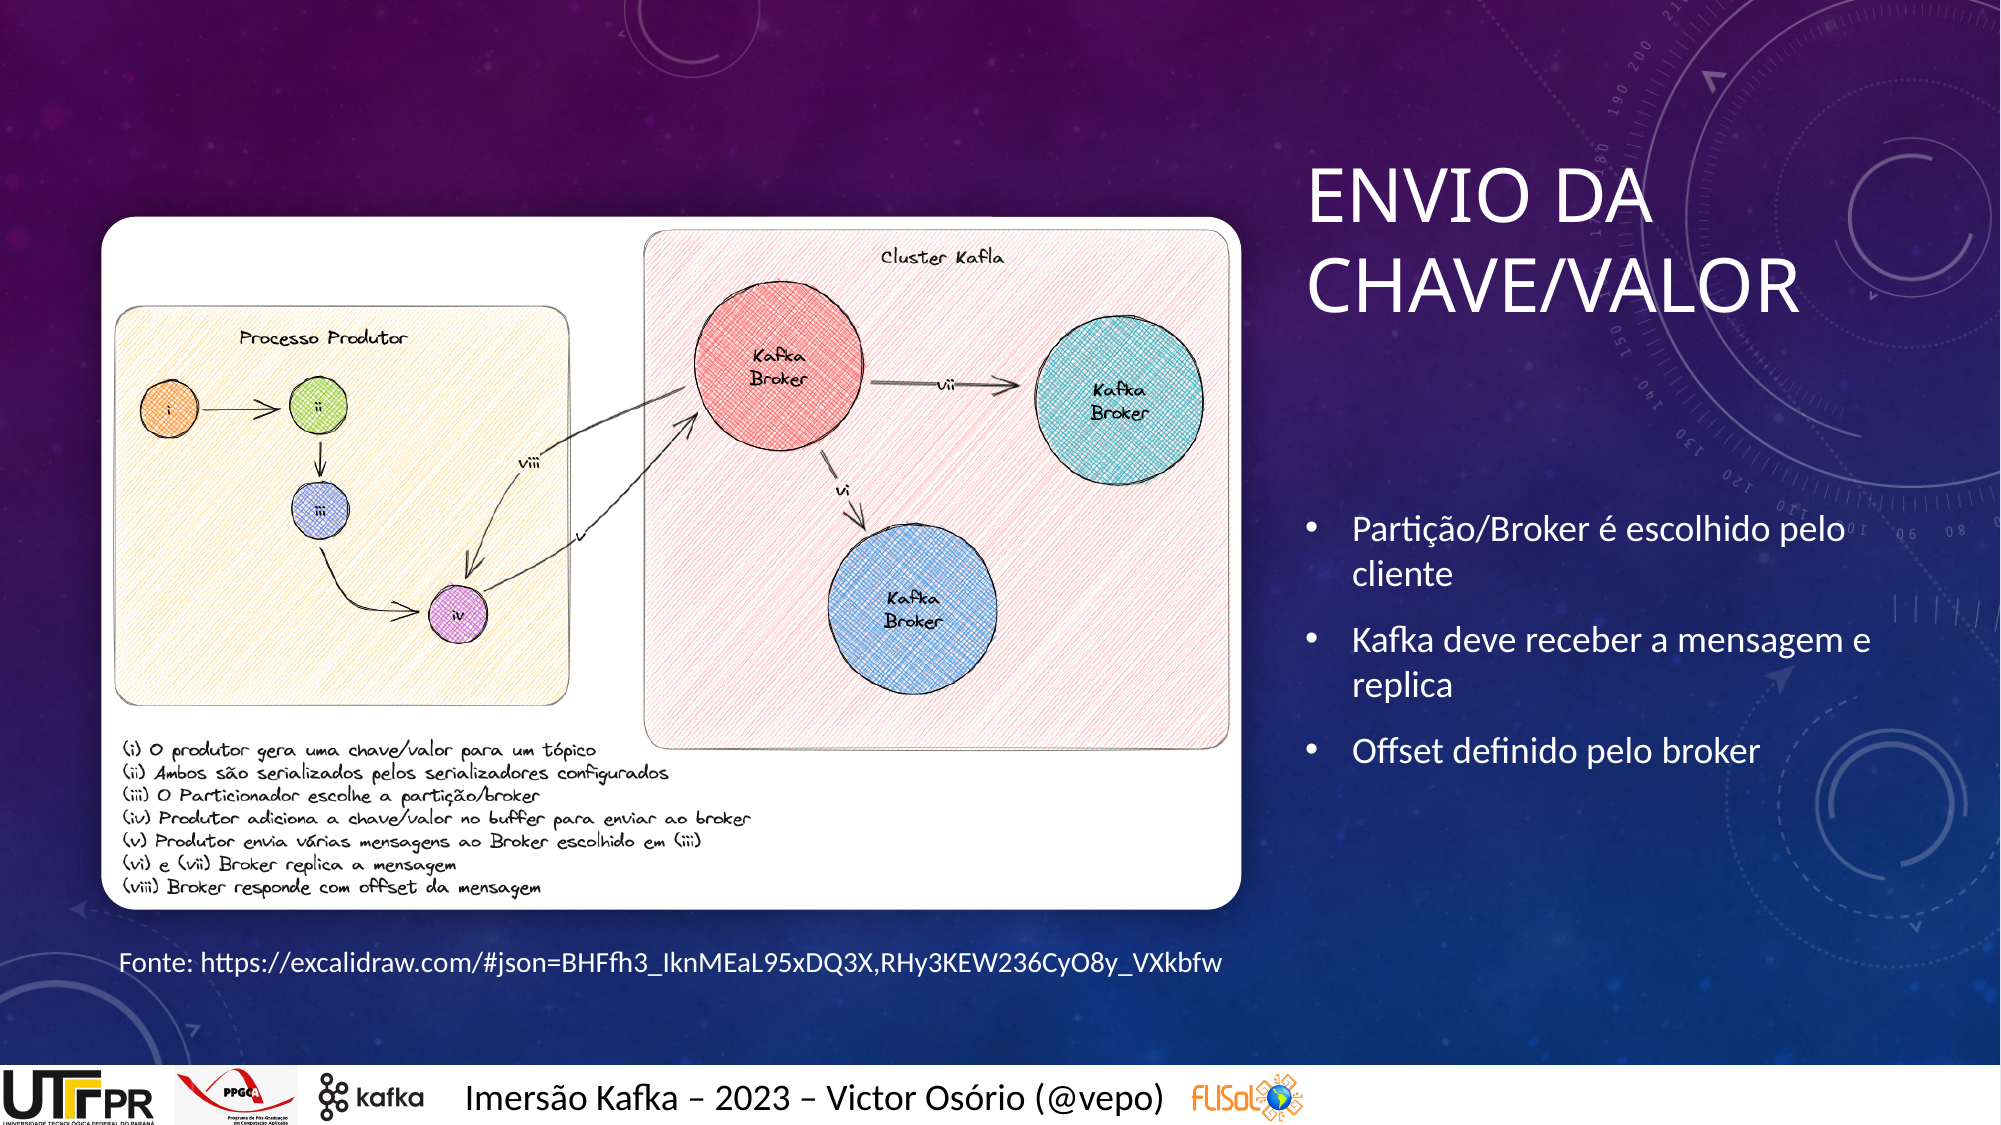

# Envio da chave/valor
Partição/Broker é escolhido pelo cliente
Kafka deve receber a mensagem e replica
Offset definido pelo broker
Fonte: https://excalidraw.com/#json=BHFfh3_IknMEaL95xDQ3X,RHy3KEW236CyO8y_VXkbfw